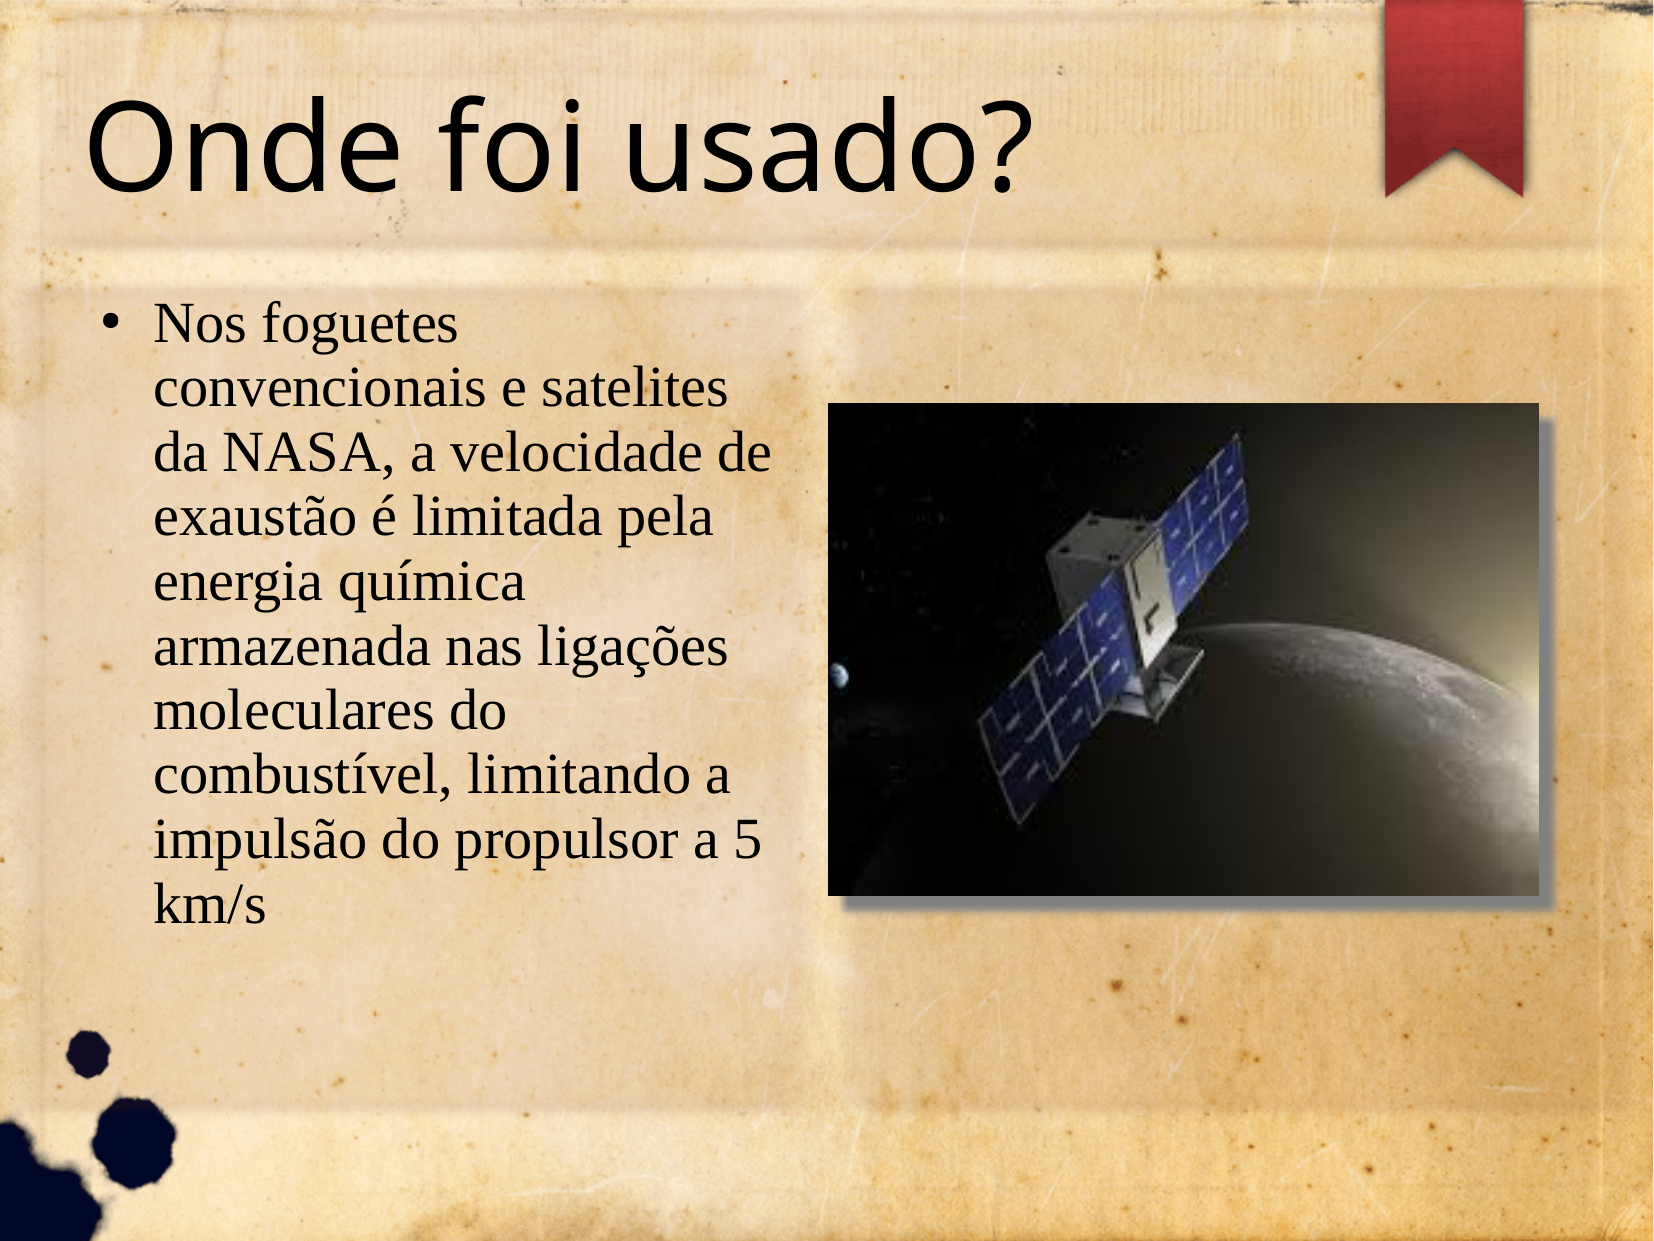

# Onde foi usado?
Nos foguetes convencionais e satelites da NASA, a velocidade de exaustão é limitada pela energia química armazenada nas ligações moleculares do combustível, limitando a impulsão do propulsor a 5 km/s